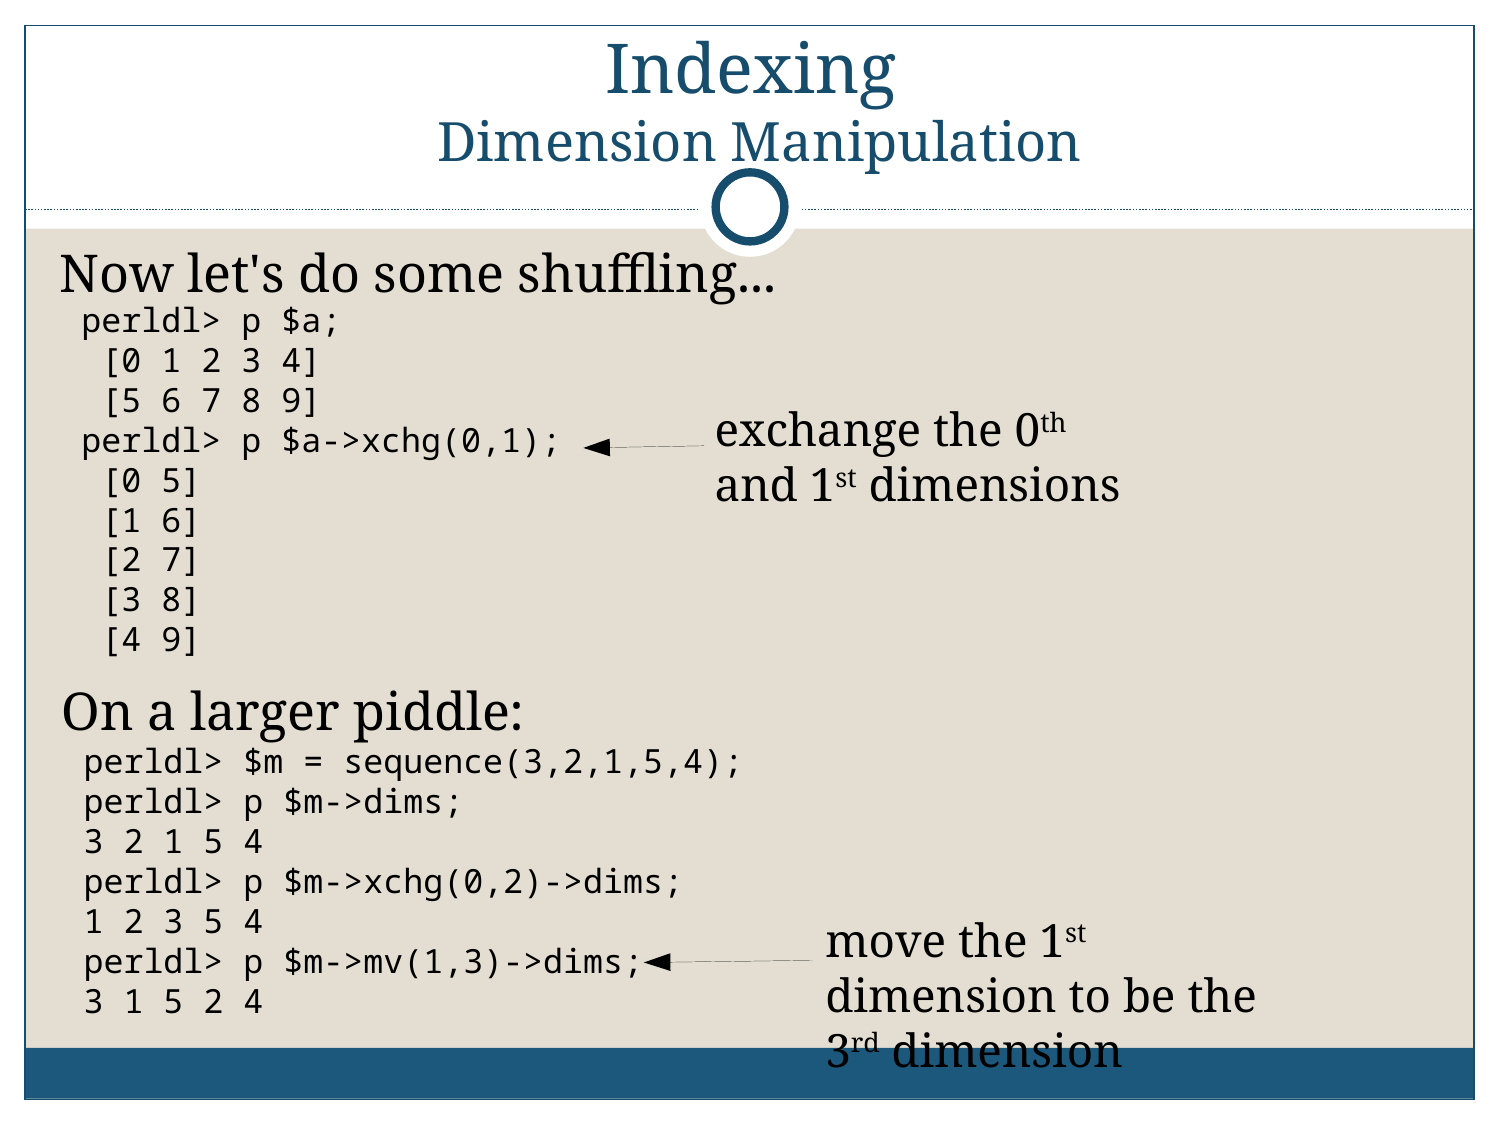

Indexing
Dimension Manipulation
# Now let's do some shuffling...
perldl> p $a;
 [0 1 2 3 4]
 [5 6 7 8 9]
perldl> p $a->xchg(0,1);
 [0 5]
 [1 6]
 [2 7]
 [3 8]
 [4 9]
exchange the 0th
and 1st dimensions
On a larger piddle:
perldl> $m = sequence(3,2,1,5,4);
perldl> p $m->dims;
3 2 1 5 4
perldl> p $m->xchg(0,2)->dims;
1 2 3 5 4
perldl> p $m->mv(1,3)->dims;
3 1 5 2 4
move the 1st dimension to be the 3rd dimension